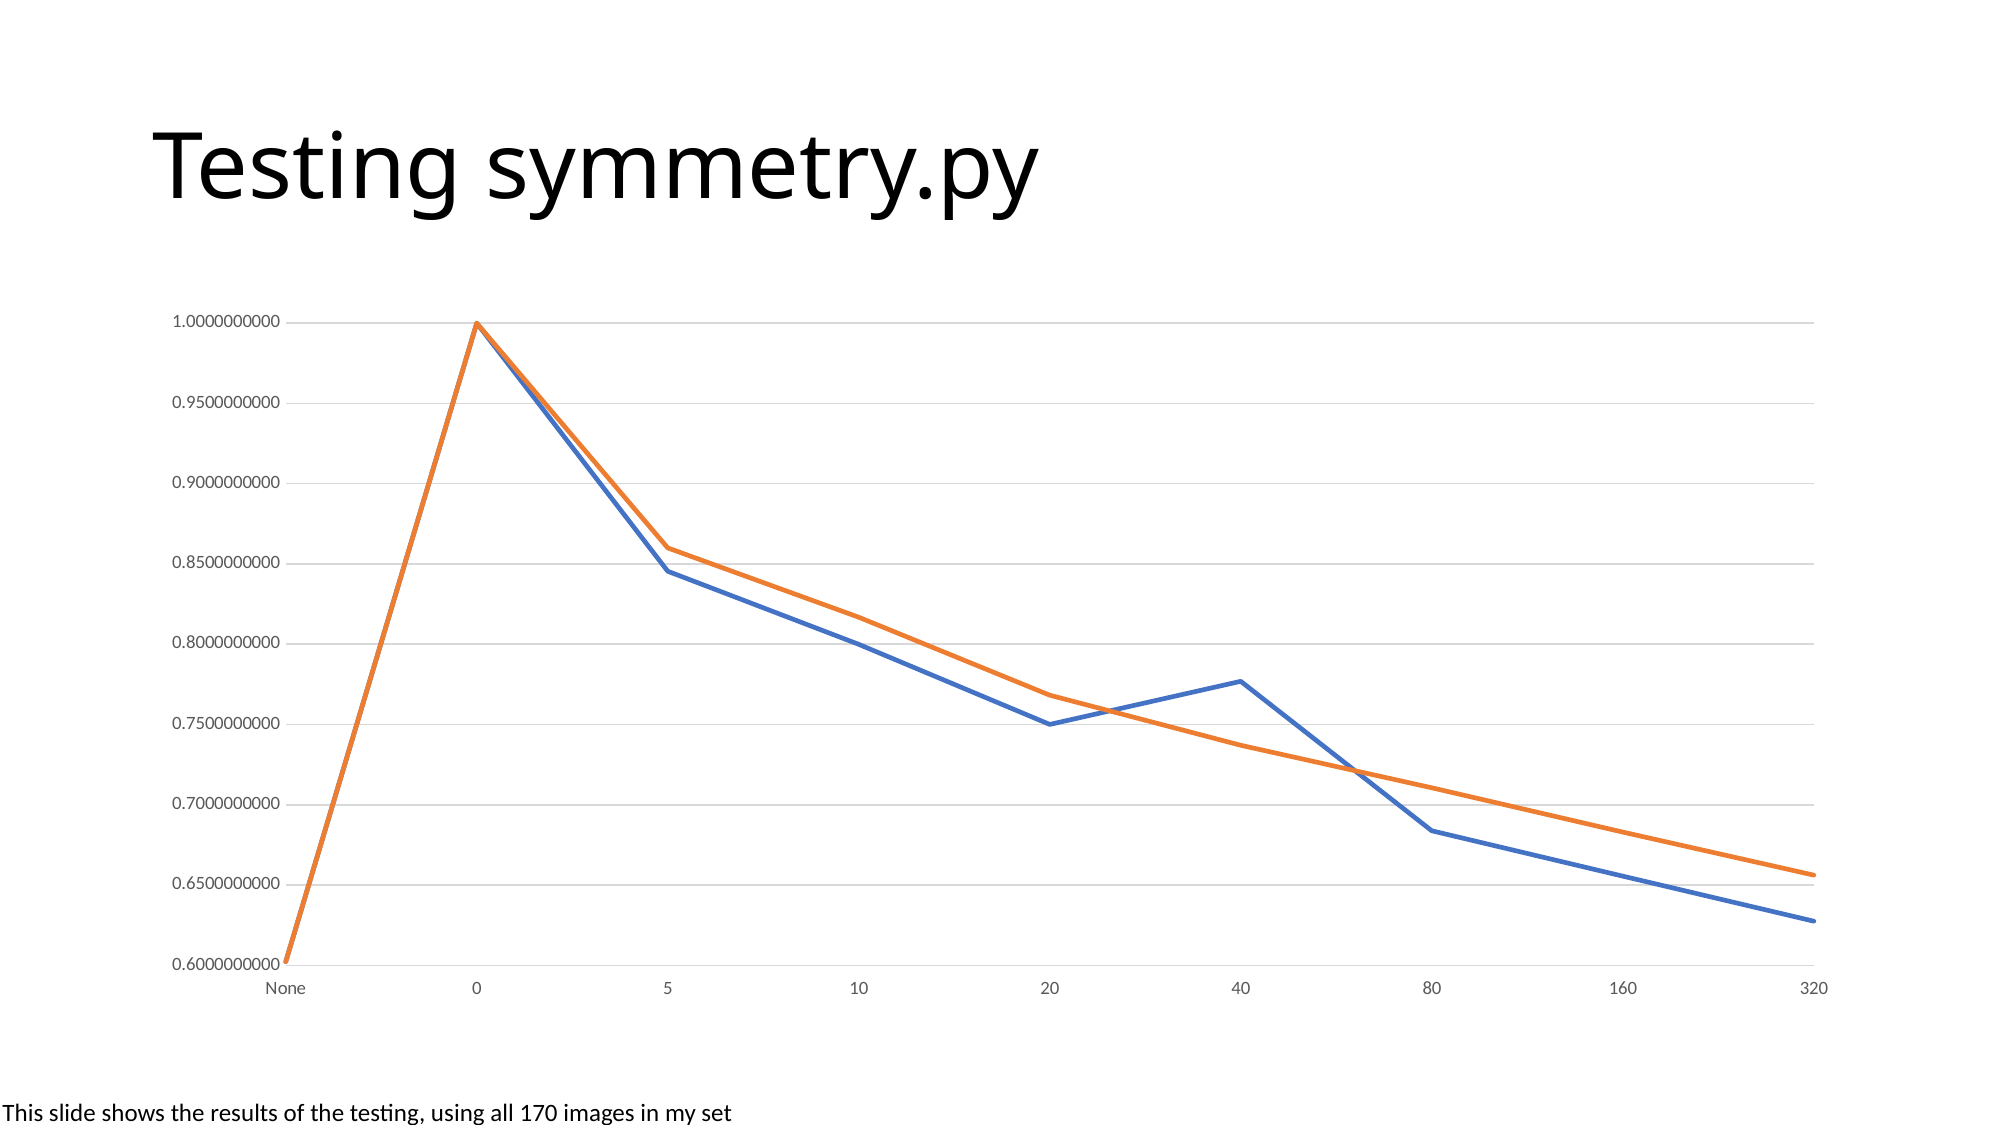

# Testing symmetry.py
### Chart
| Category | LEFT | Right |
|---|---|---|
| None | 0.602349720939607 | 0.602349720939607 |
| 0 | 0.99995841144863 | 0.999958997961618 |
| 5 | 0.845468177320869 | 0.859965901035853 |
| 10 | 0.799931721059804 | 0.816822780232512 |
| 20 | 0.750060407427604 | 0.768271860336684 |
| 40 | 0.776916040790955 | 0.737070108482368 |
| 80 | 0.683827838544661 | 0.710611644615589 |
| 160 | 0.655570896357703 | 0.683002001343221 |
| 320 | 0.627534169453397 | 0.656221953536588 |This slide shows the results of the testing, using all 170 images in my set